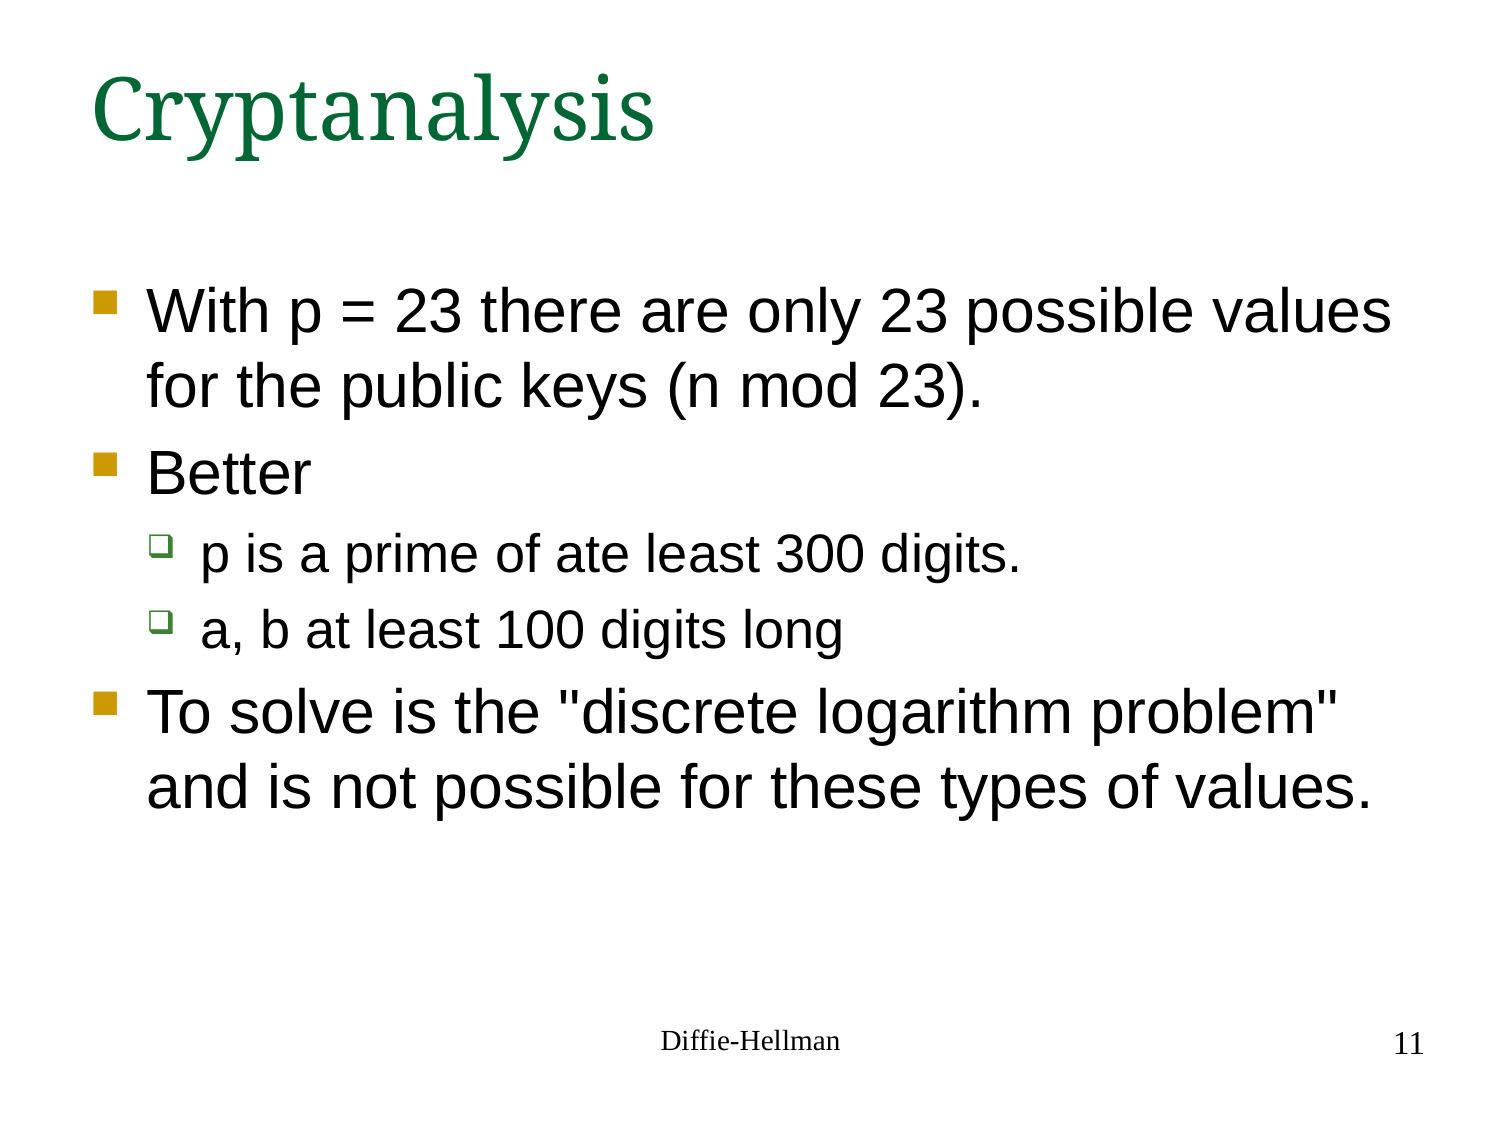

# Cryptanalysis
With p = 23 there are only 23 possible values for the public keys (n mod 23).
Better
p is a prime of ate least 300 digits.
a, b at least 100 digits long
To solve is the "discrete logarithm problem" and is not possible for these types of values.
Diffie-Hellman
11